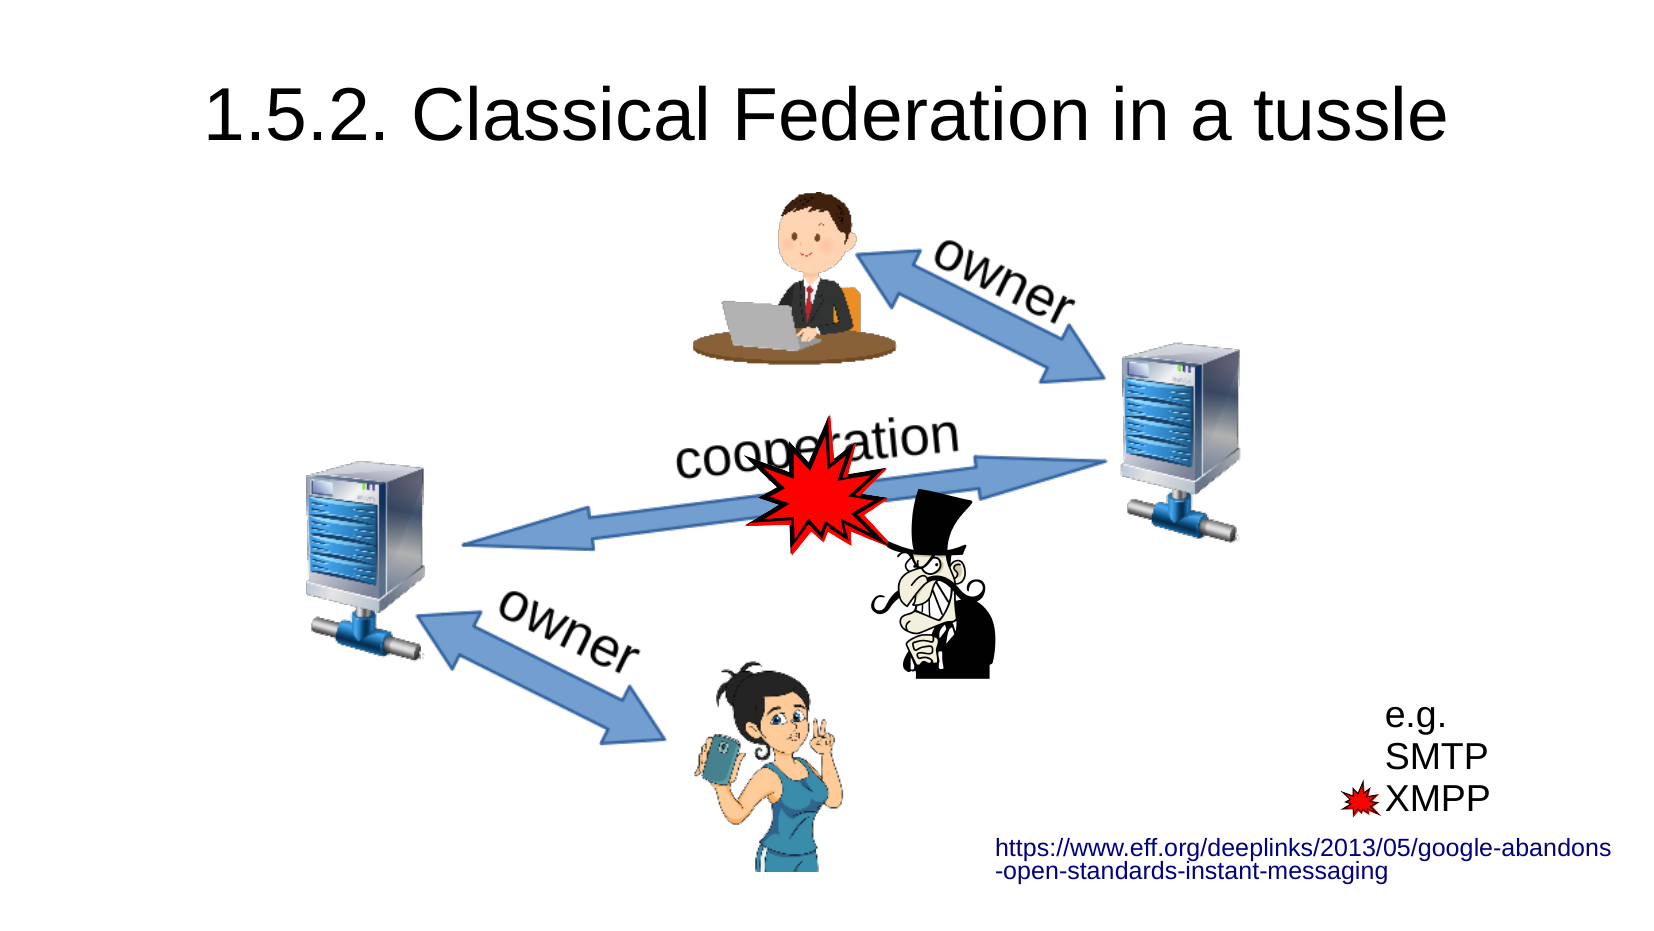

# 1.5.2. Classical Federation in a tussle
e.g.
SMTP
XMPP
https://www.eff.org/deeplinks/2013/05/google-abandons-open-standards-instant-messaging